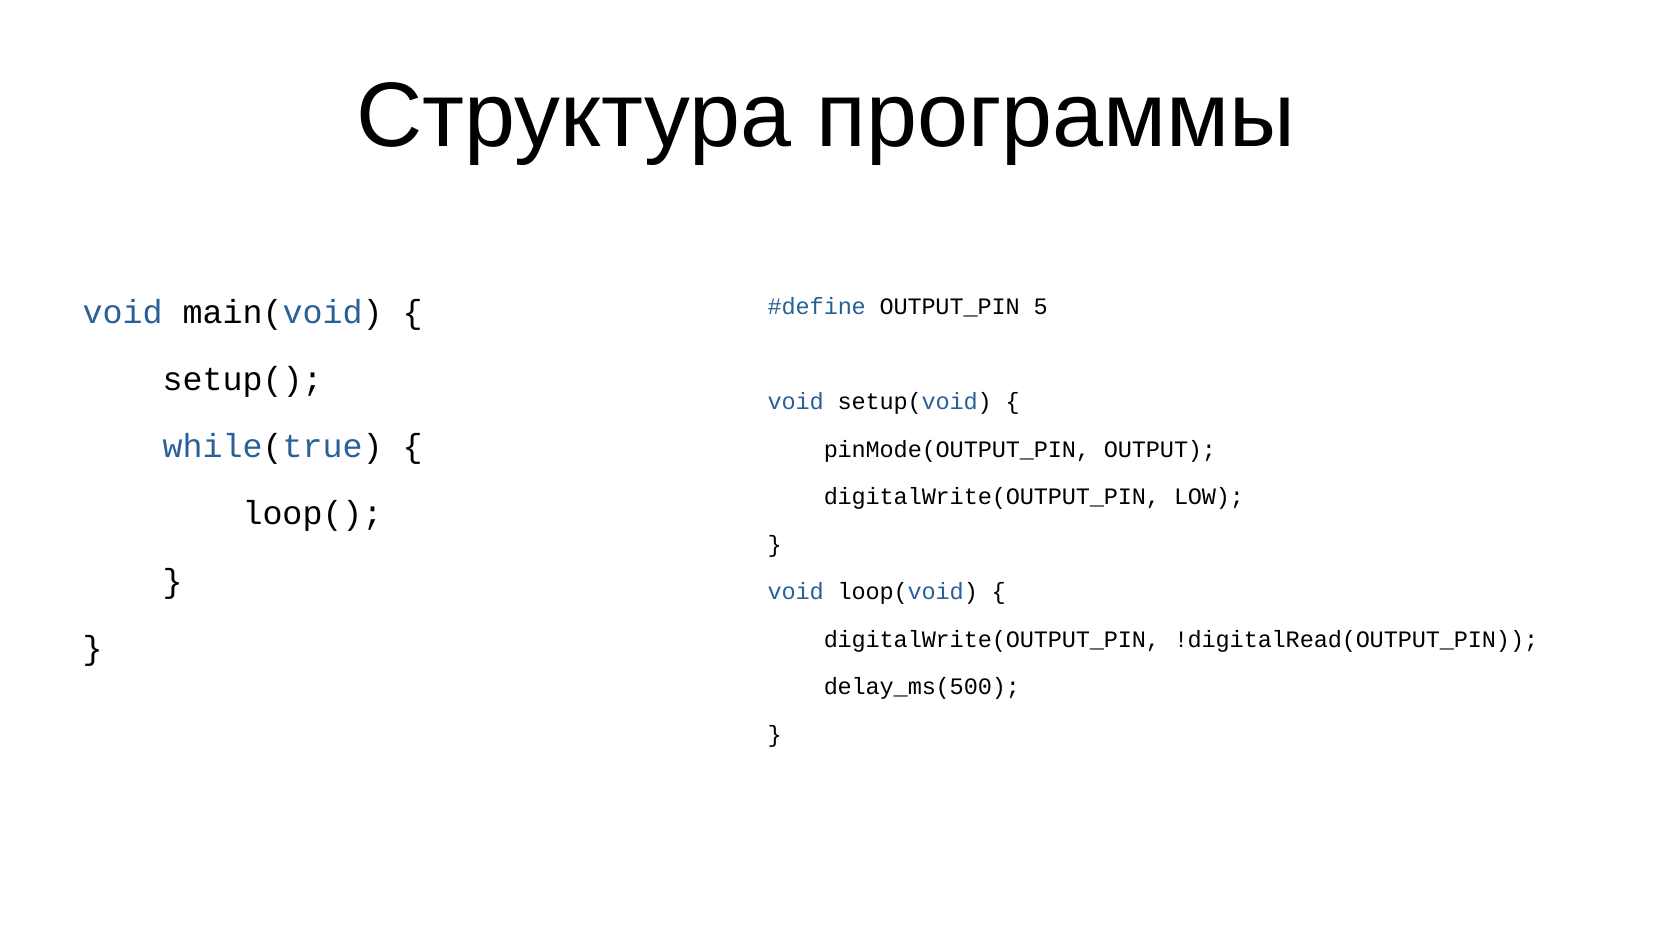

# Структура программы
void main(void) {
 setup();
 while(true) {
 loop();
 }
}
#define OUTPUT_PIN 5
void setup(void) {
 pinMode(OUTPUT_PIN, OUTPUT);
 digitalWrite(OUTPUT_PIN, LOW);
}
void loop(void) {
 digitalWrite(OUTPUT_PIN, !digitalRead(OUTPUT_PIN));
 delay_ms(500);
}